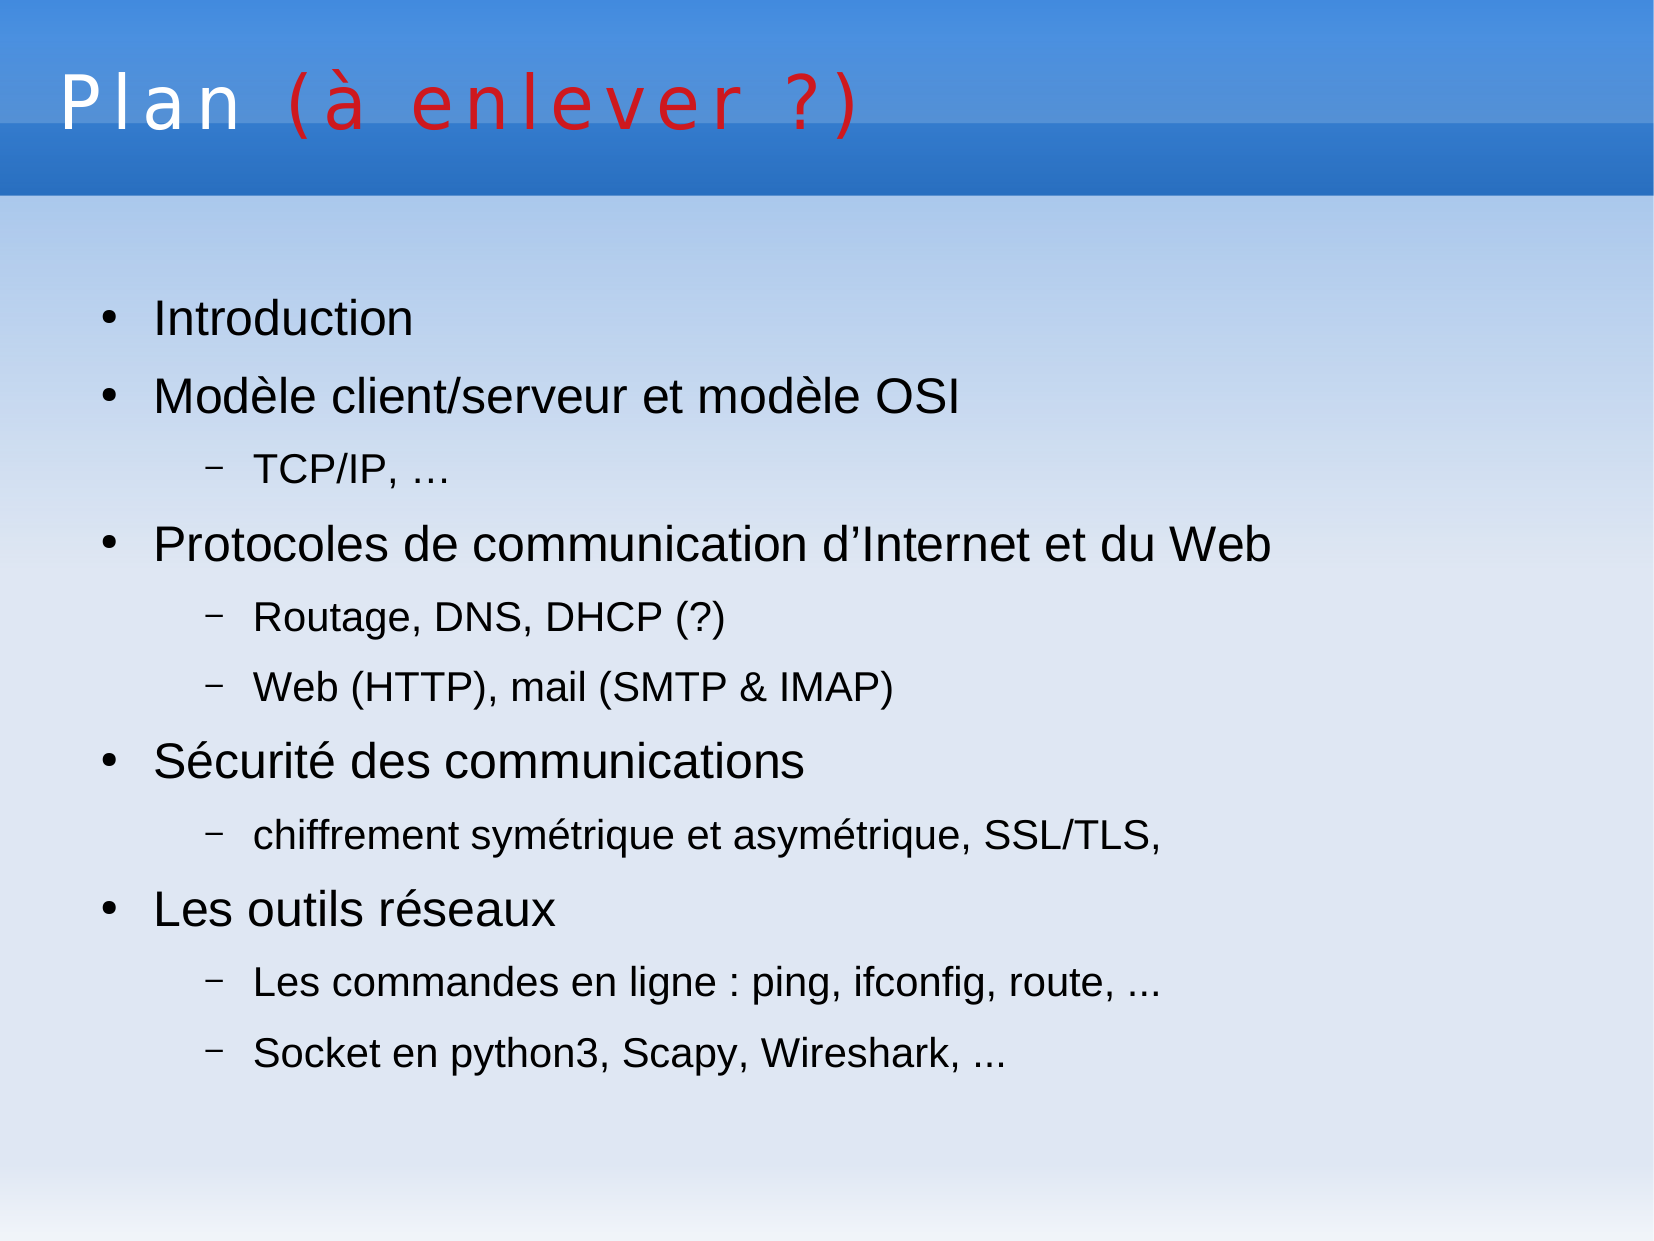

# Plan (à enlever ?)
Introduction
Modèle client/serveur et modèle OSI
TCP/IP, …
Protocoles de communication d’Internet et du Web
Routage, DNS, DHCP (?)
Web (HTTP), mail (SMTP & IMAP)
Sécurité des communications
chiffrement symétrique et asymétrique, SSL/TLS,
Les outils réseaux
Les commandes en ligne : ping, ifconfig, route, ...
Socket en python3, Scapy, Wireshark, ...